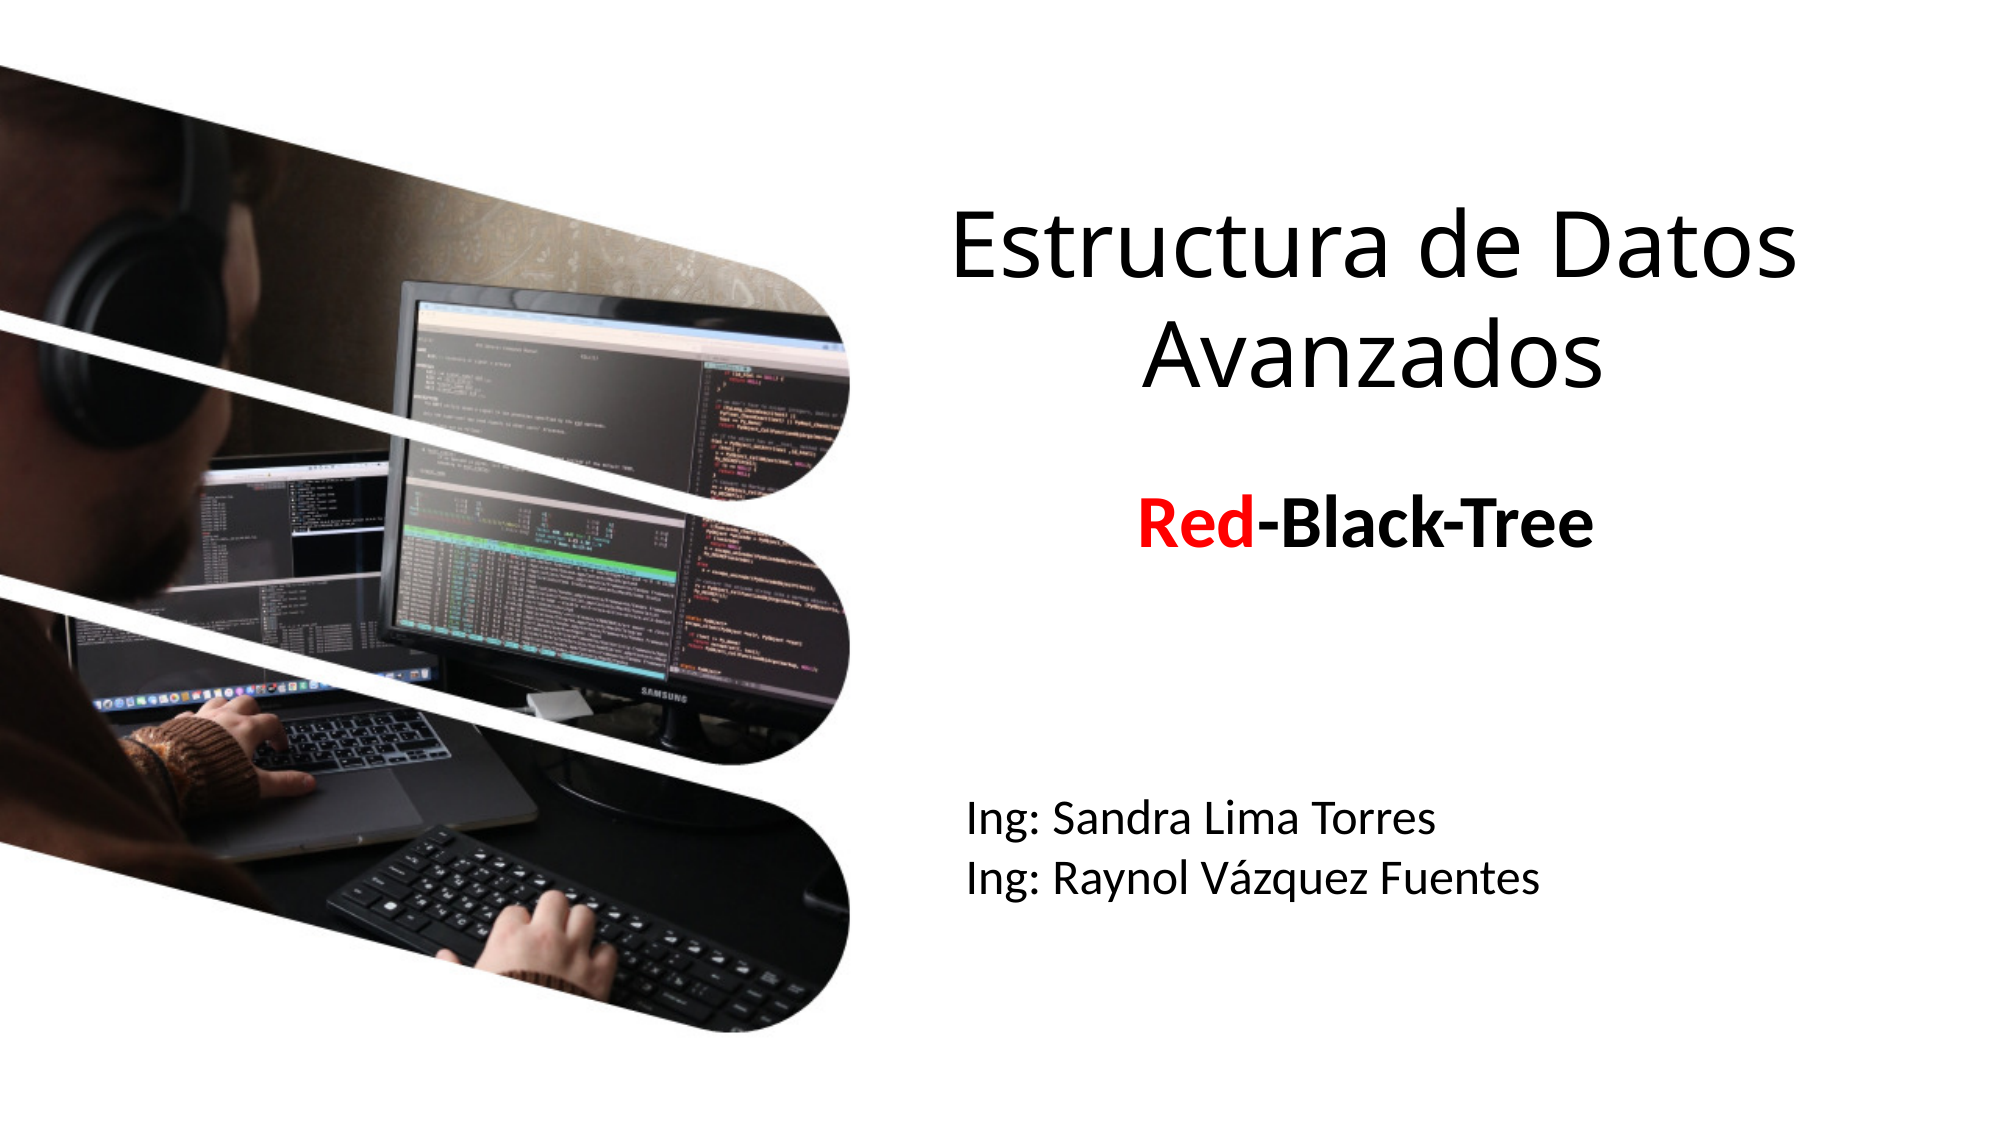

Estructura de Datos Avanzados
Red-Black-Tree
Ing: Sandra Lima Torres
Ing: Raynol Vázquez Fuentes